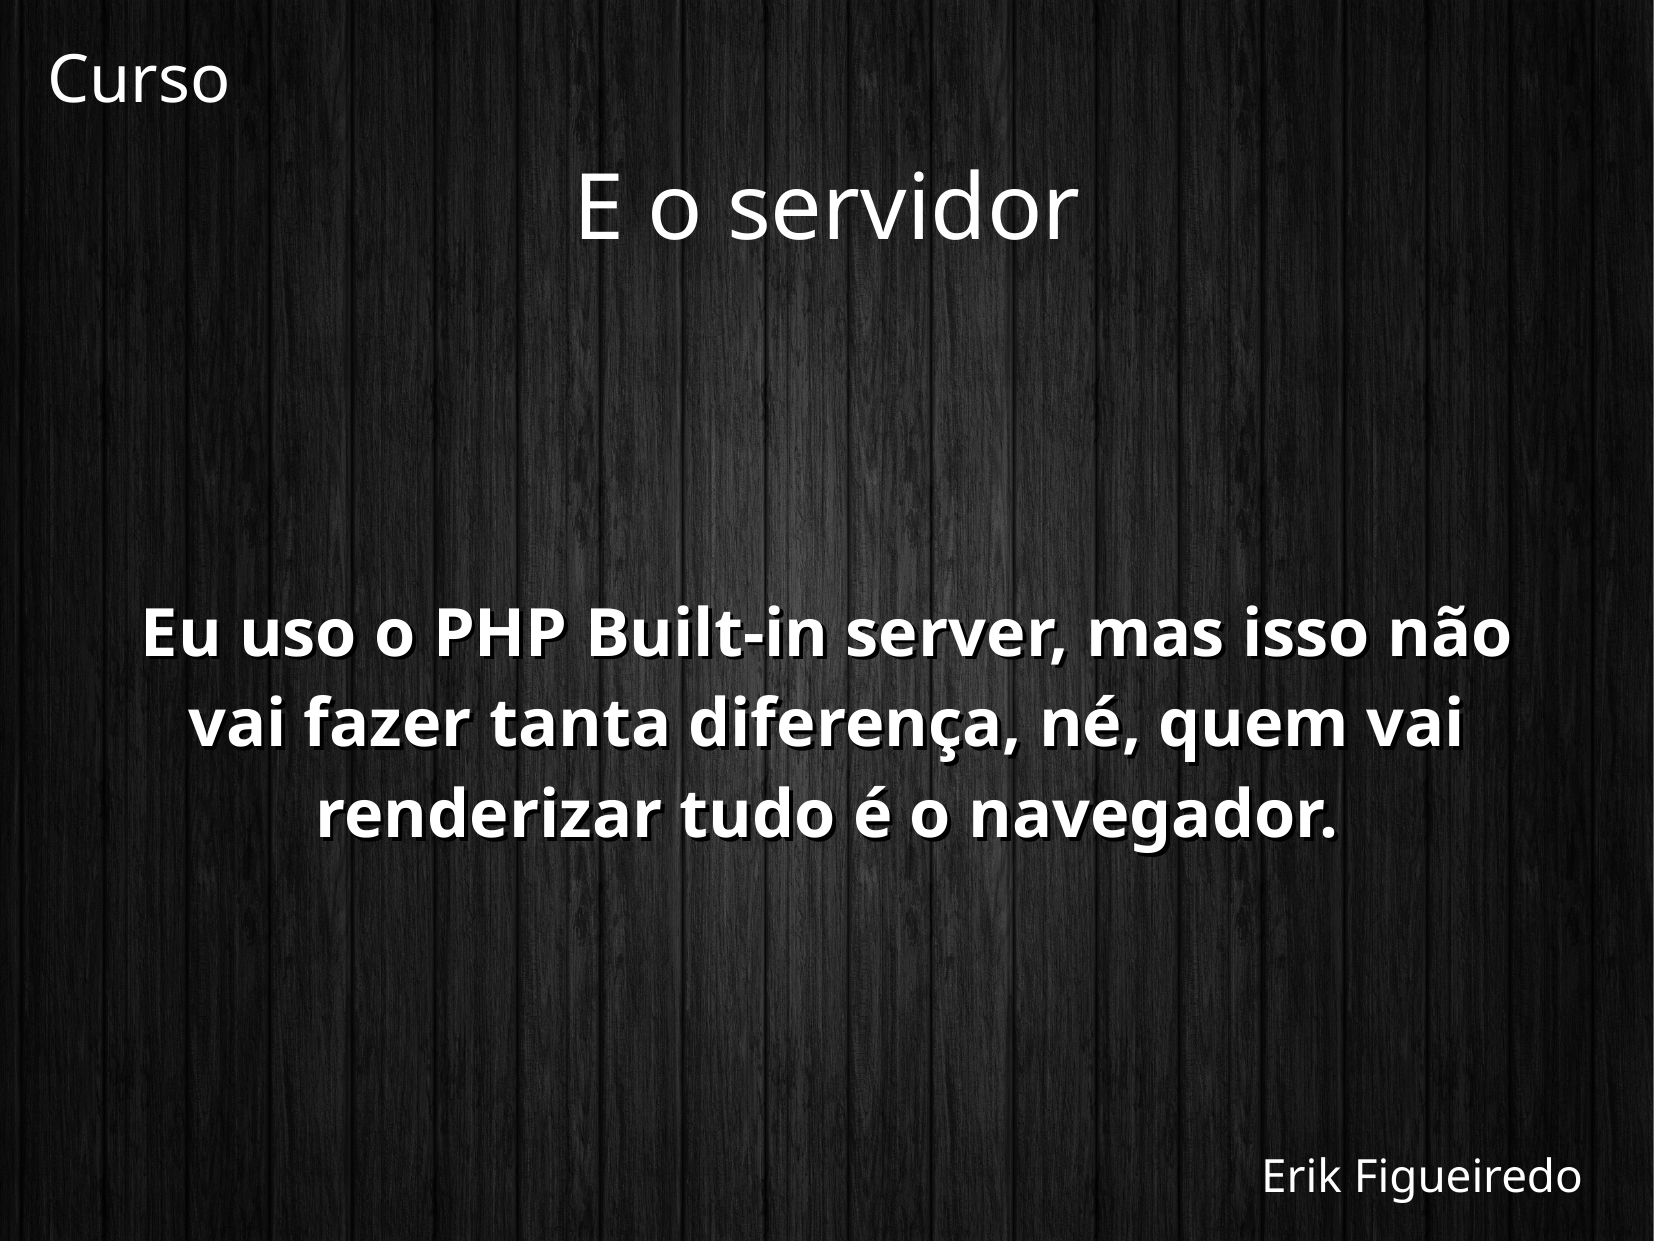

Curso
# E o servidor
Eu uso o PHP Built-in server, mas isso não vai fazer tanta diferença, né, quem vai renderizar tudo é o navegador.
Erik Figueiredo